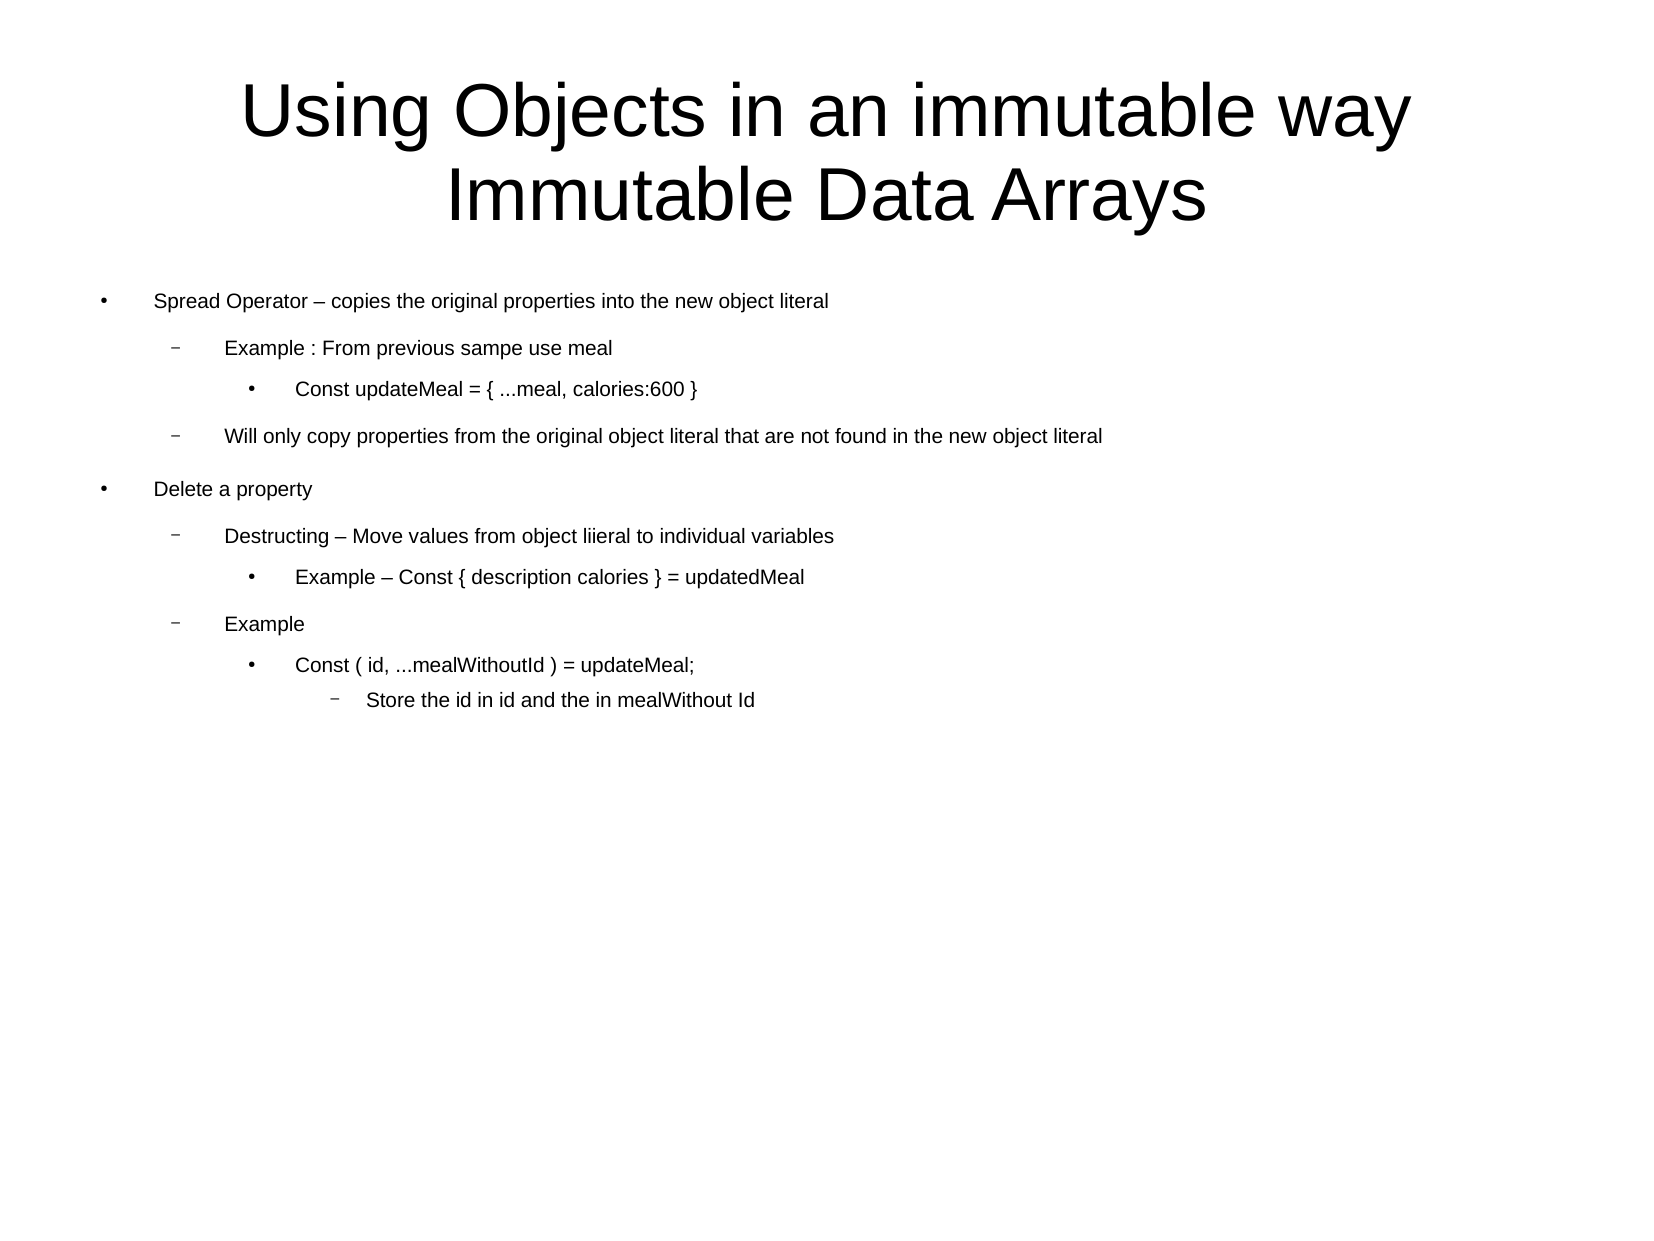

# Using Objects in an immutable way Immutable Data Arrays
Spread Operator – copies the original properties into the new object literal
Example : From previous sampe use meal
Const updateMeal = { ...meal, calories:600 }
Will only copy properties from the original object literal that are not found in the new object literal
Delete a property
Destructing – Move values from object liieral to individual variables
Example – Const { description calories } = updatedMeal
Example
Const ( id, ...mealWithoutId ) = updateMeal;
Store the id in id and the in mealWithout Id